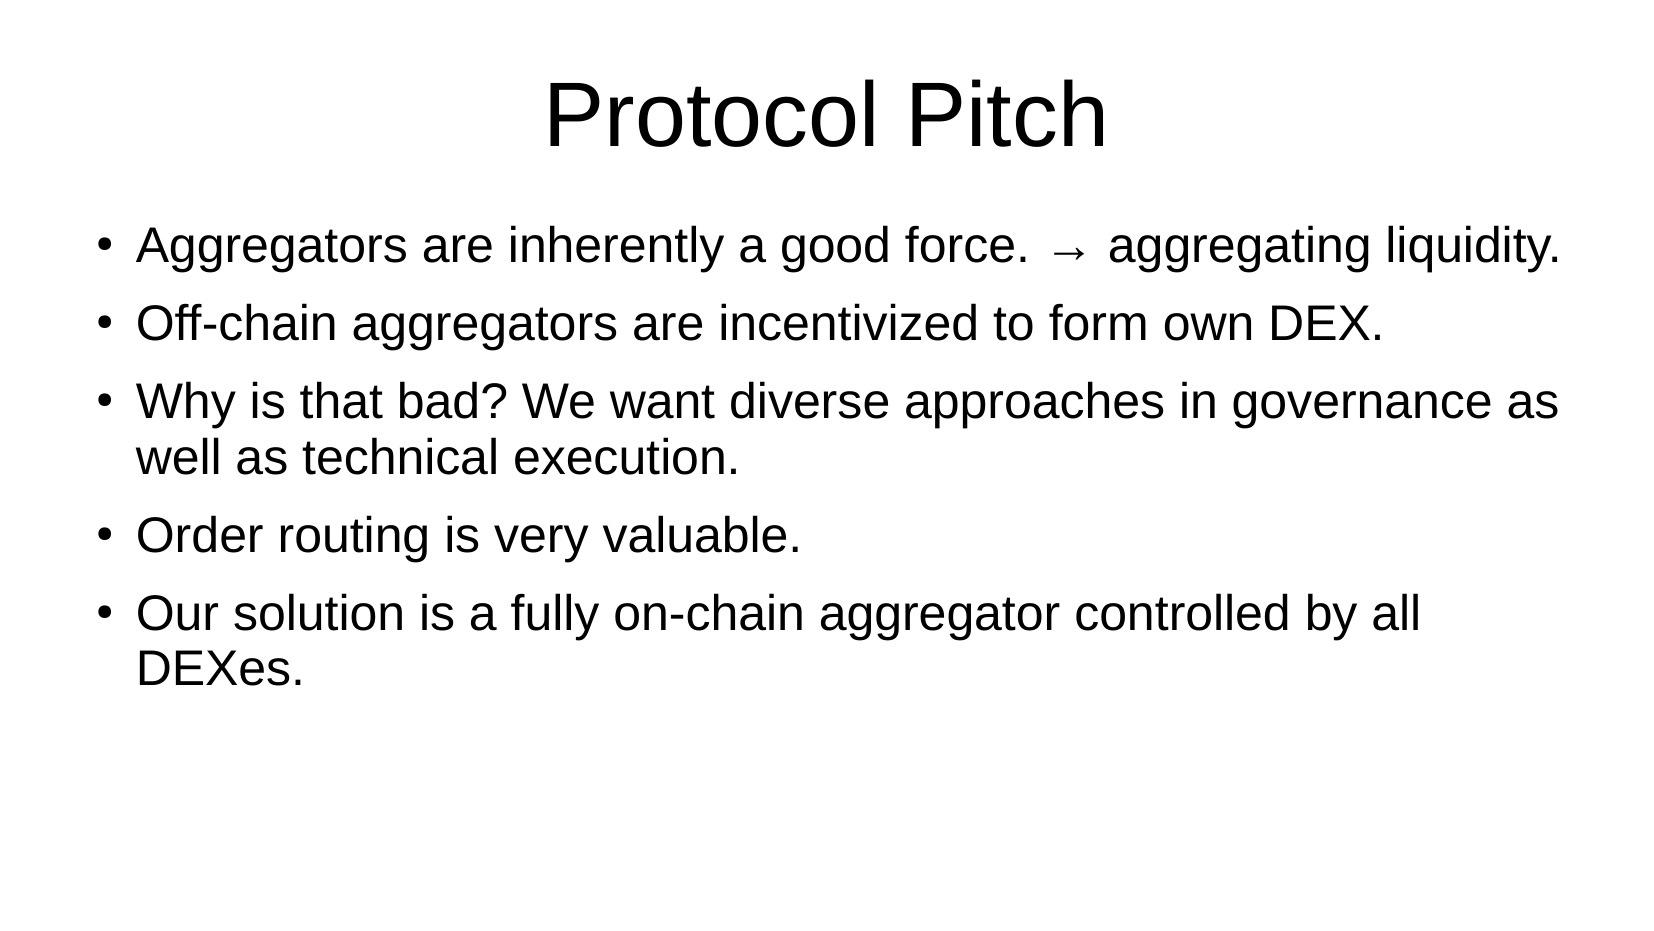

# Protocol Pitch
Aggregators are inherently a good force. → aggregating liquidity.
Off-chain aggregators are incentivized to form own DEX.
Why is that bad? We want diverse approaches in governance as well as technical execution.
Order routing is very valuable.
Our solution is a fully on-chain aggregator controlled by all DEXes.